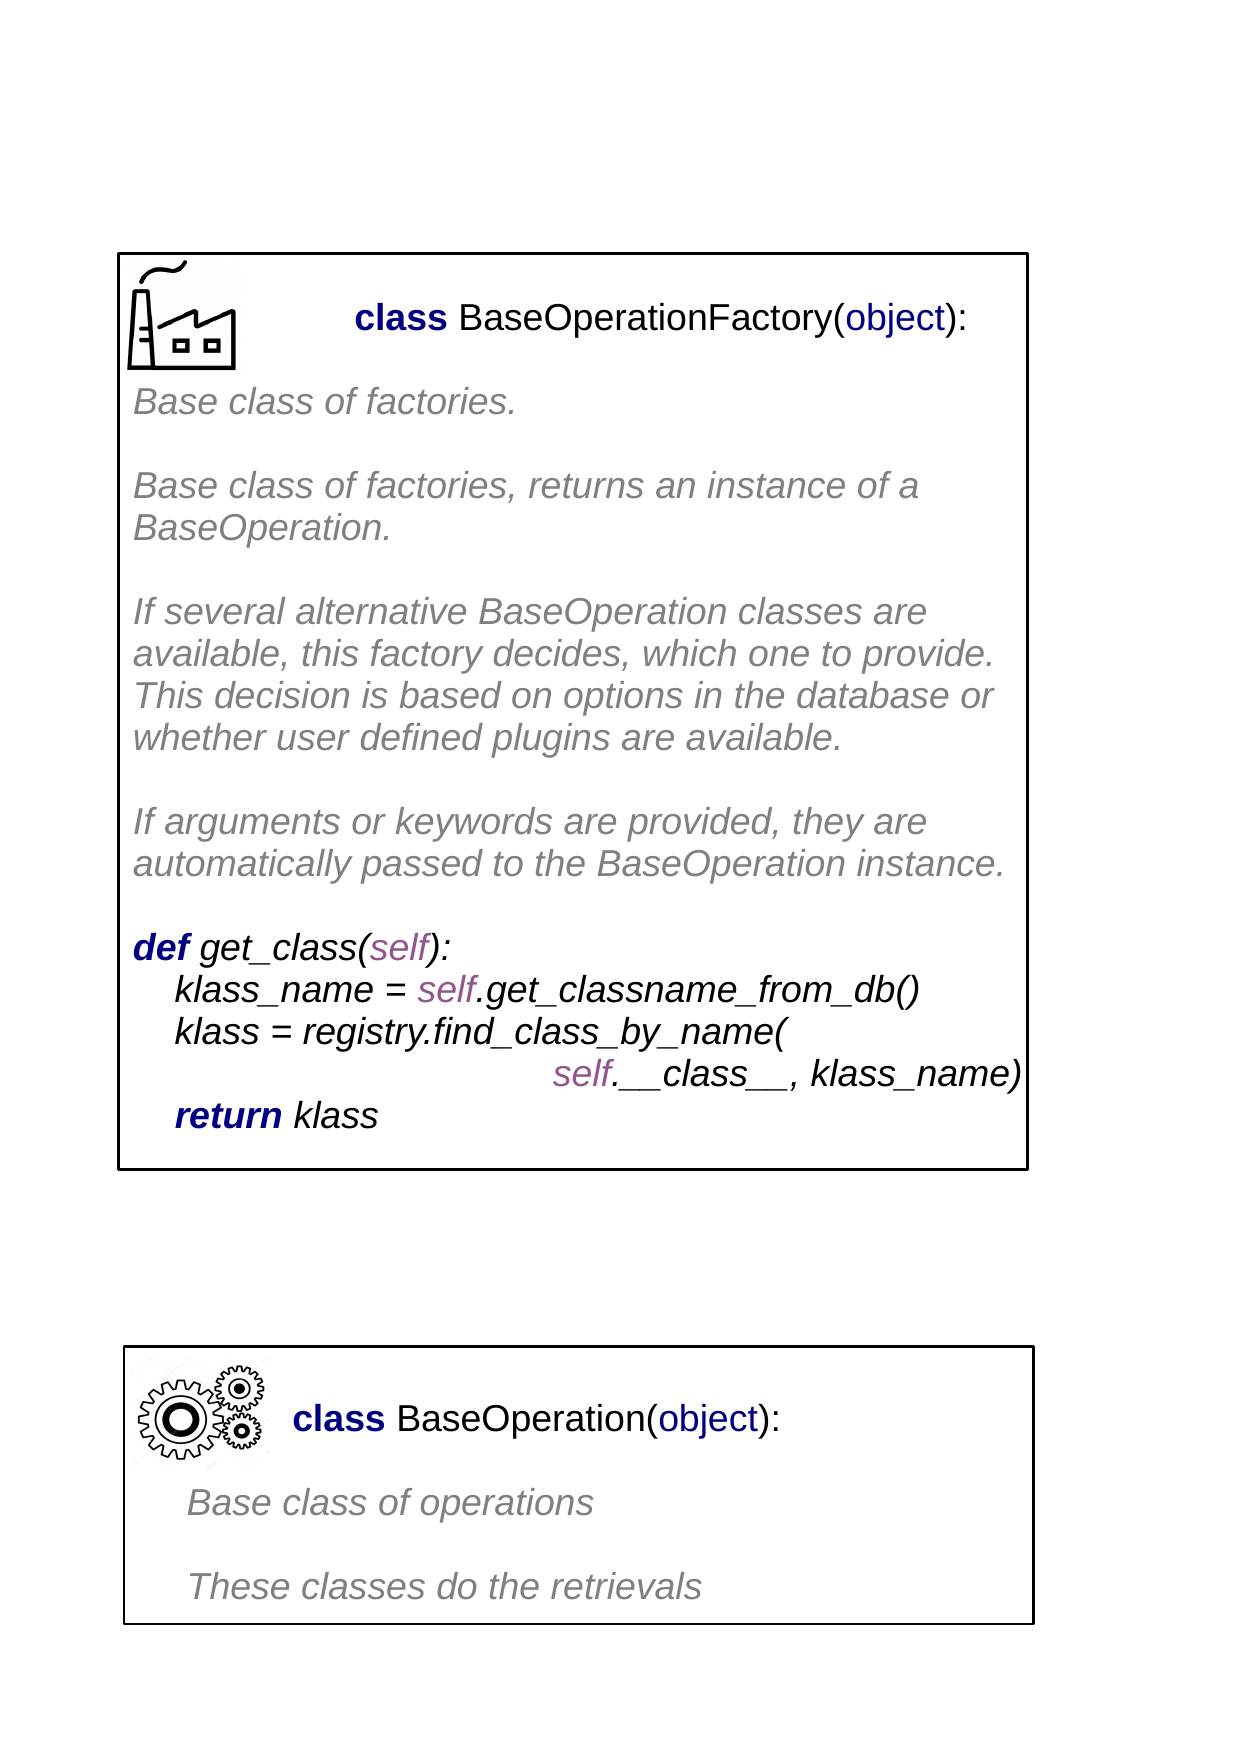

class BaseOperationFactory(object):
Base class of factories.
Base class of factories, returns an instance of a BaseOperation.
If several alternative BaseOperation classes are available, this factory decides, which one to provide.
This decision is based on options in the database or whether user defined plugins are available.
If arguments or keywords are provided, they are automatically passed to the BaseOperation instance.
def get_class(self):
 klass_name = self.get_classname_from_db()
 klass = registry.find_class_by_name(
 self.__class__, klass_name)
 return klass
		class BaseOperation(object):
 Base class of operations
 These classes do the retrievals